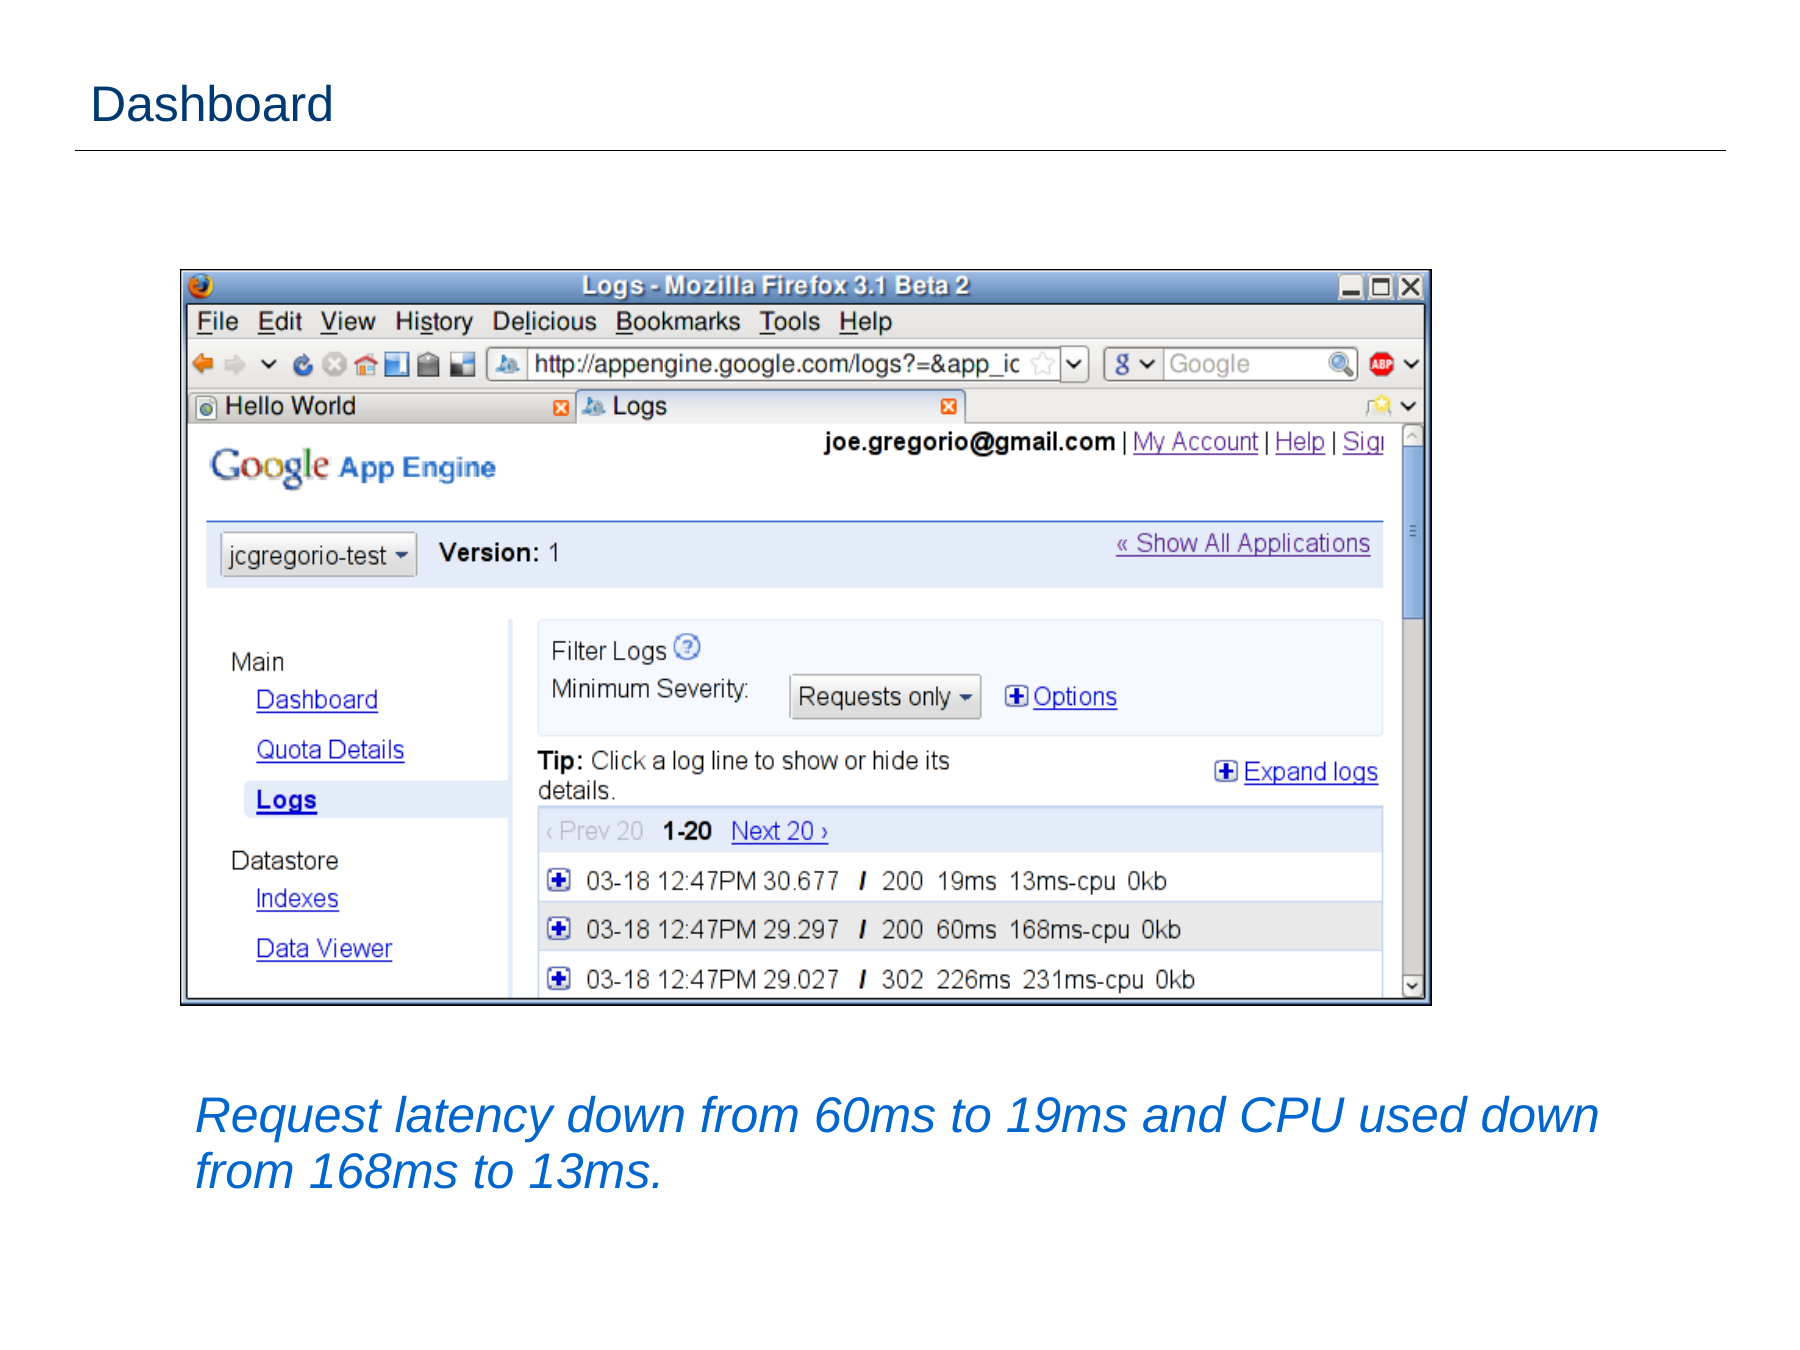

# Dashboard
Request latency down from 60ms to 19ms and CPU used down from 168ms to 13ms.